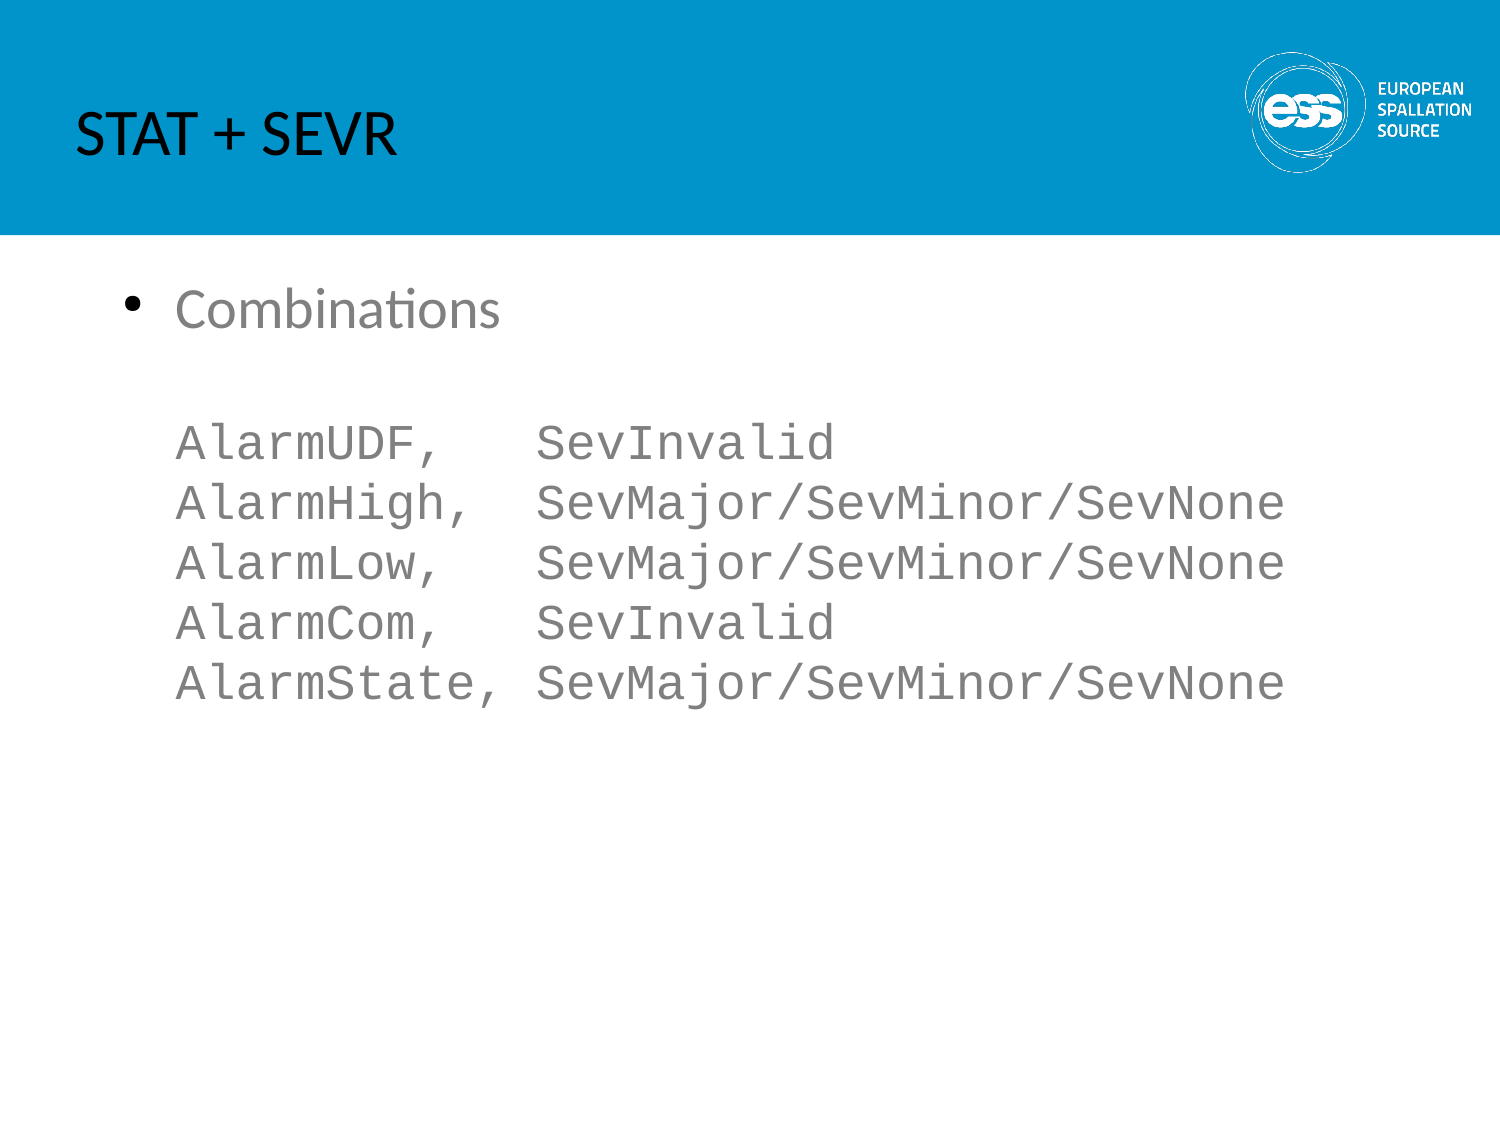

# STAT + SEVR
Combinations
AlarmUDF, SevInvalid
AlarmHigh, SevMajor/SevMinor/SevNone
AlarmLow, SevMajor/SevMinor/SevNone
AlarmCom, SevInvalid
AlarmState, SevMajor/SevMinor/SevNone